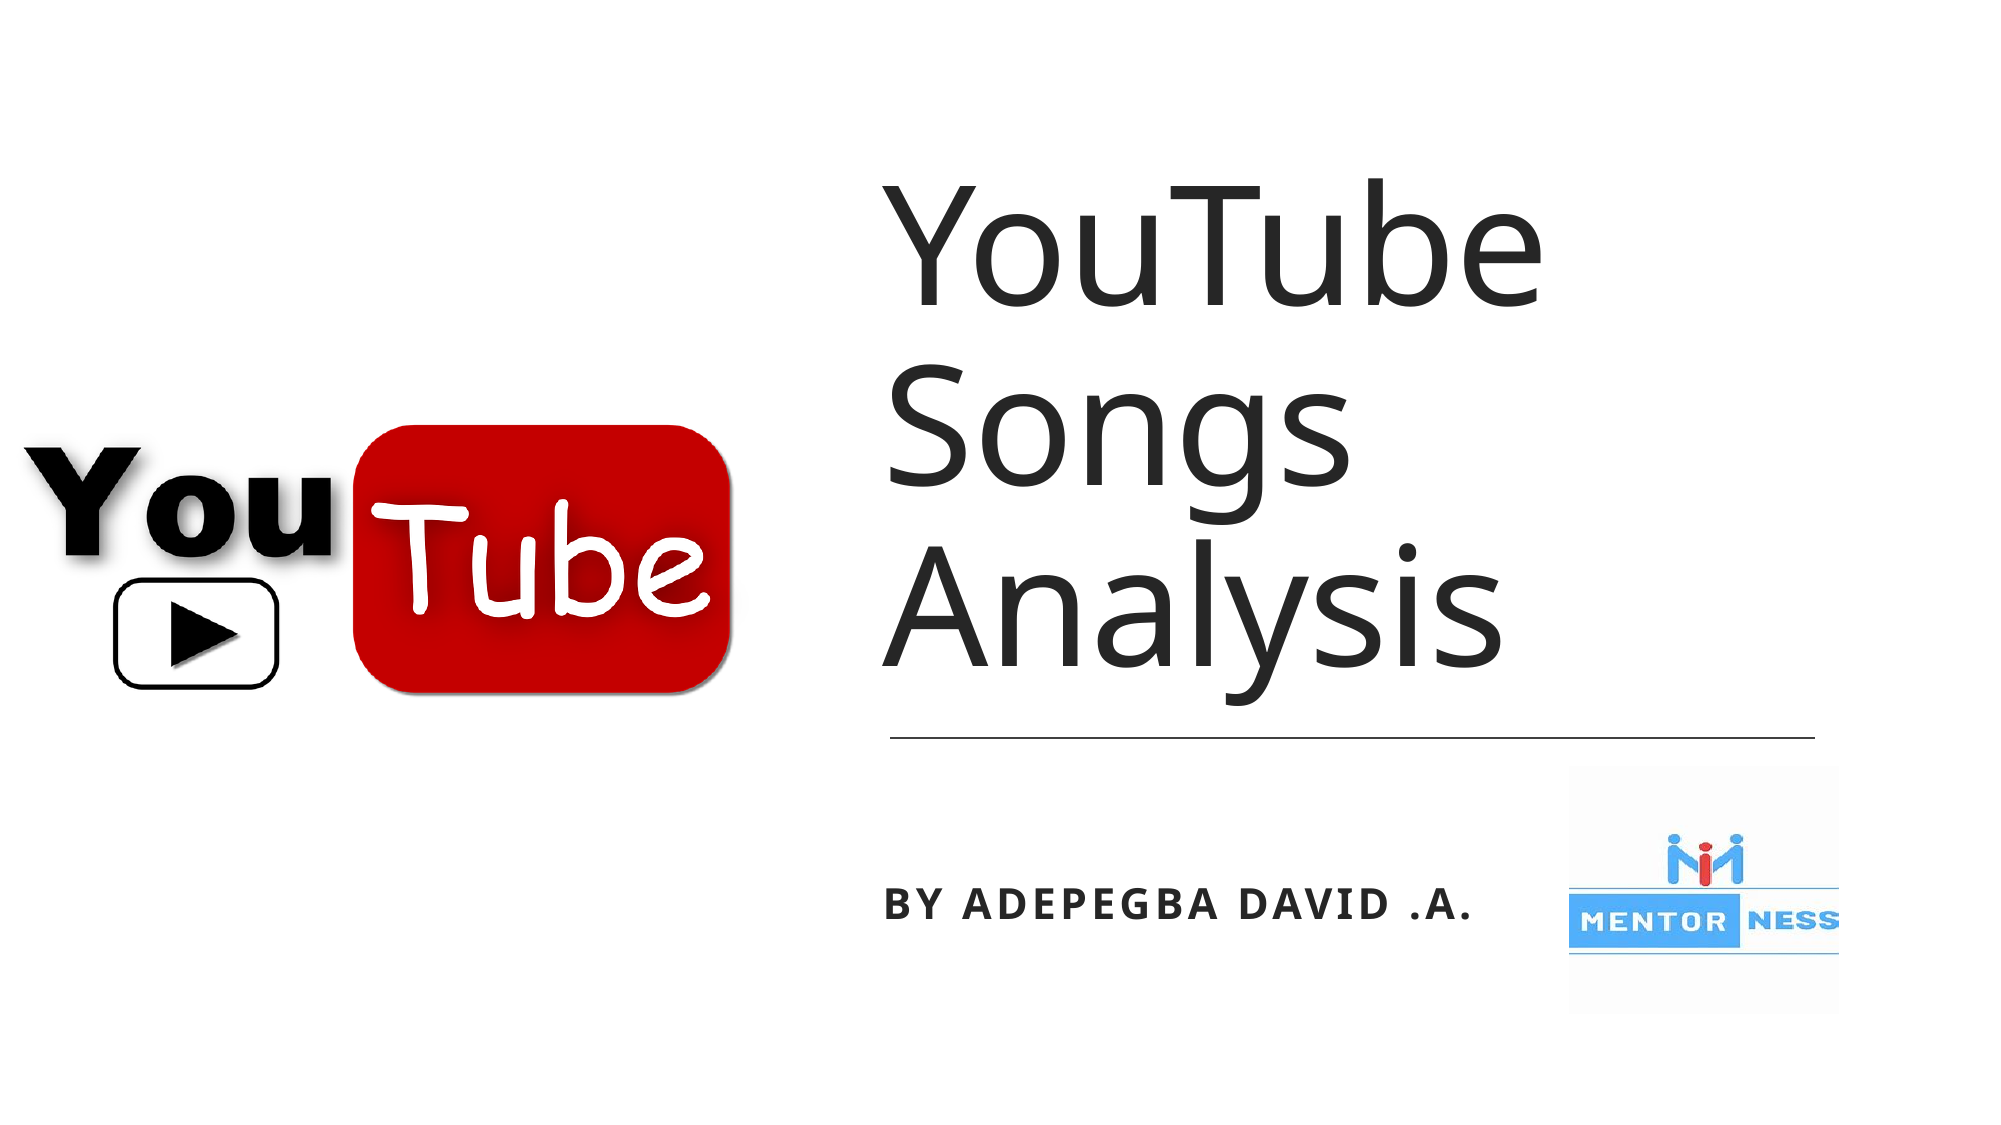

# YouTube Songs Analysis
By Adepegba David .a.